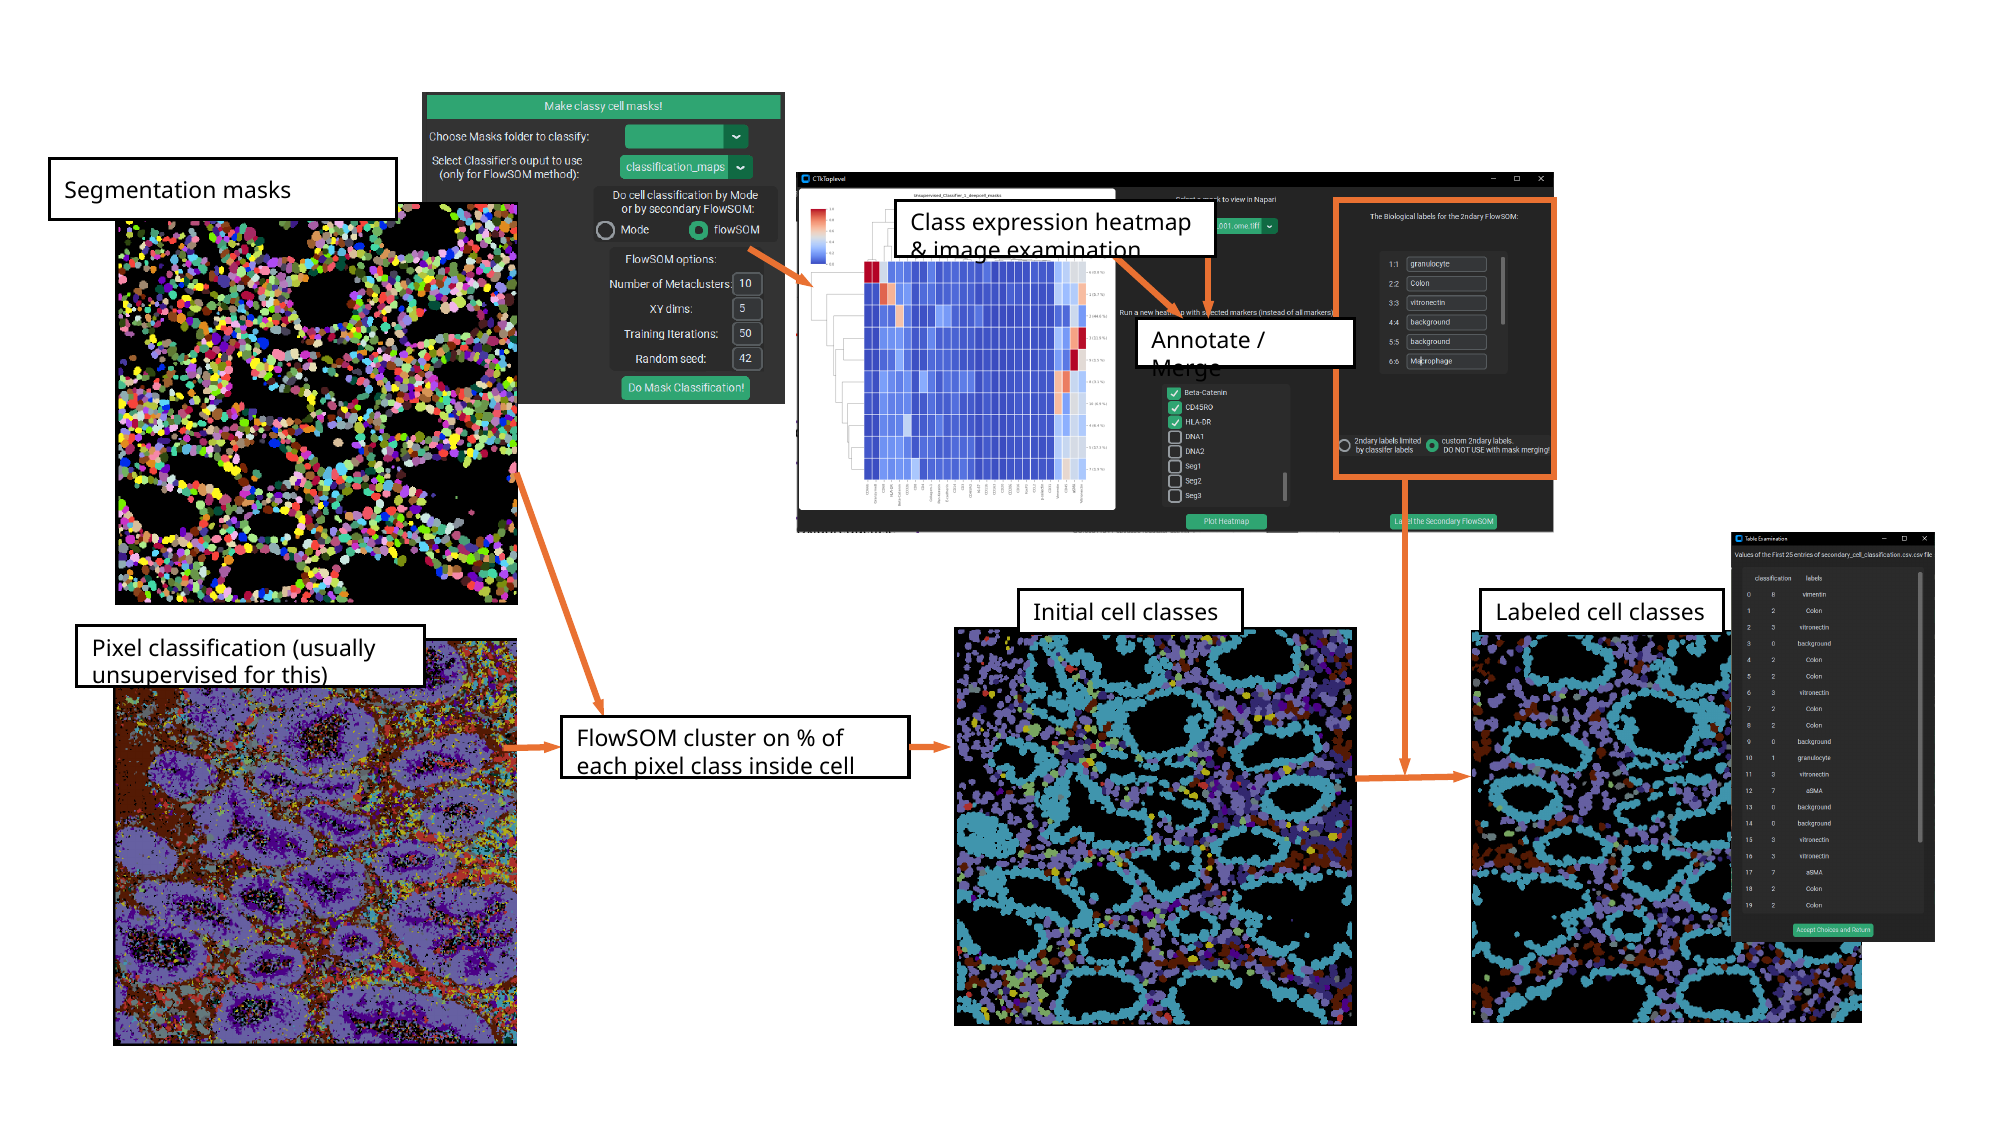

Segmentation masks
Class expression heatmap & image examination
Annotate / Merge
Initial cell classes
Labeled cell classes
Pixel classification (usually unsupervised for this)
FlowSOM cluster on % of each pixel class inside cell